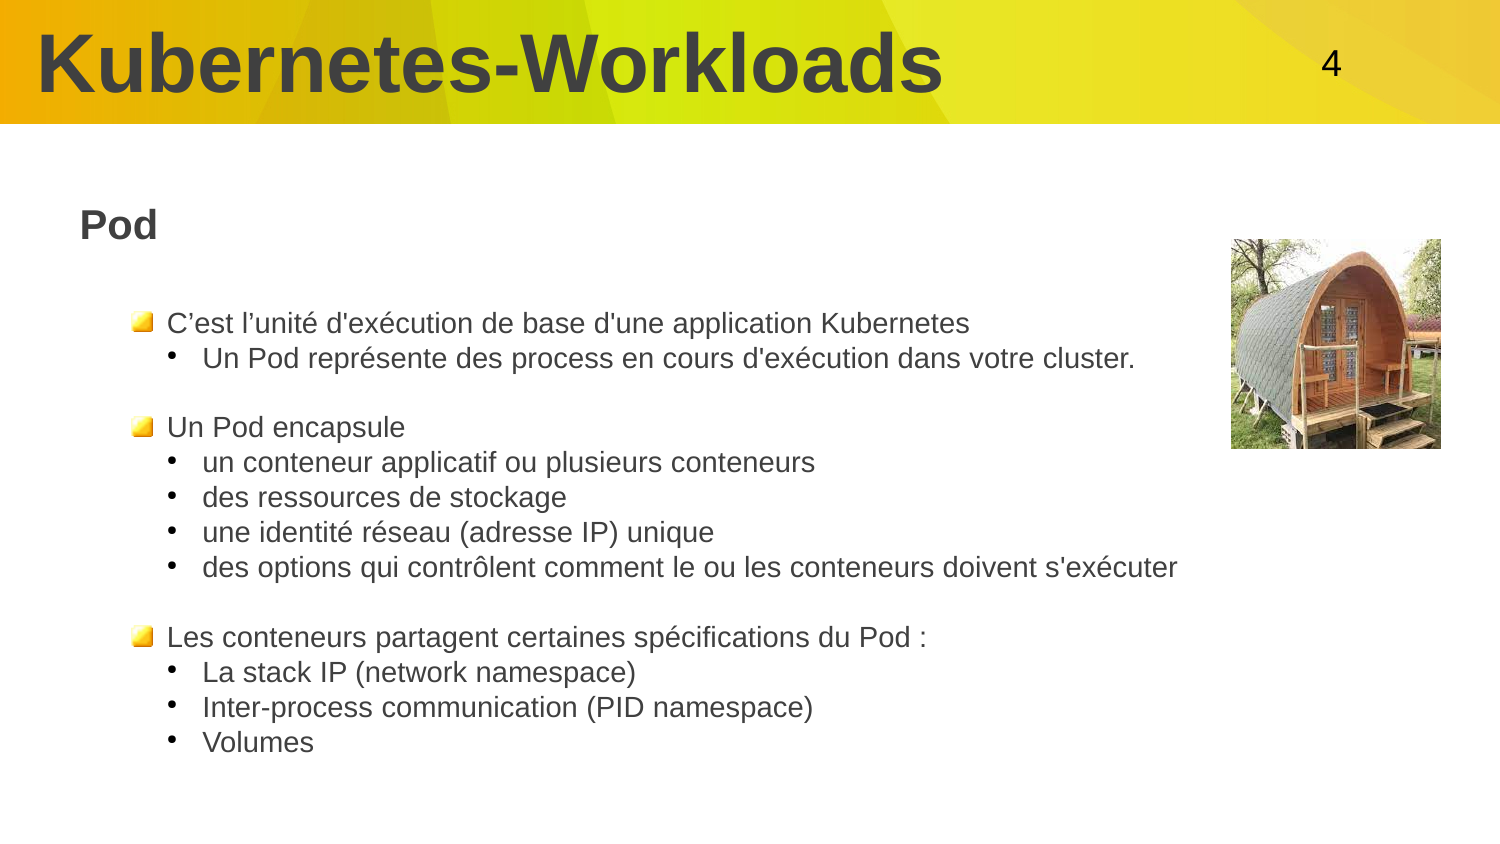

Kubernetes-Workloads
Pod
C’est l’unité d'exécution de base d'une application Kubernetes
Un Pod représente des process en cours d'exécution dans votre cluster.
Un Pod encapsule
un conteneur applicatif ou plusieurs conteneurs
des ressources de stockage
une identité réseau (adresse IP) unique
des options qui contrôlent comment le ou les conteneurs doivent s'exécuter
Les conteneurs partagent certaines spécifications du Pod :
La stack IP (network namespace)
Inter-process communication (PID namespace)
Volumes